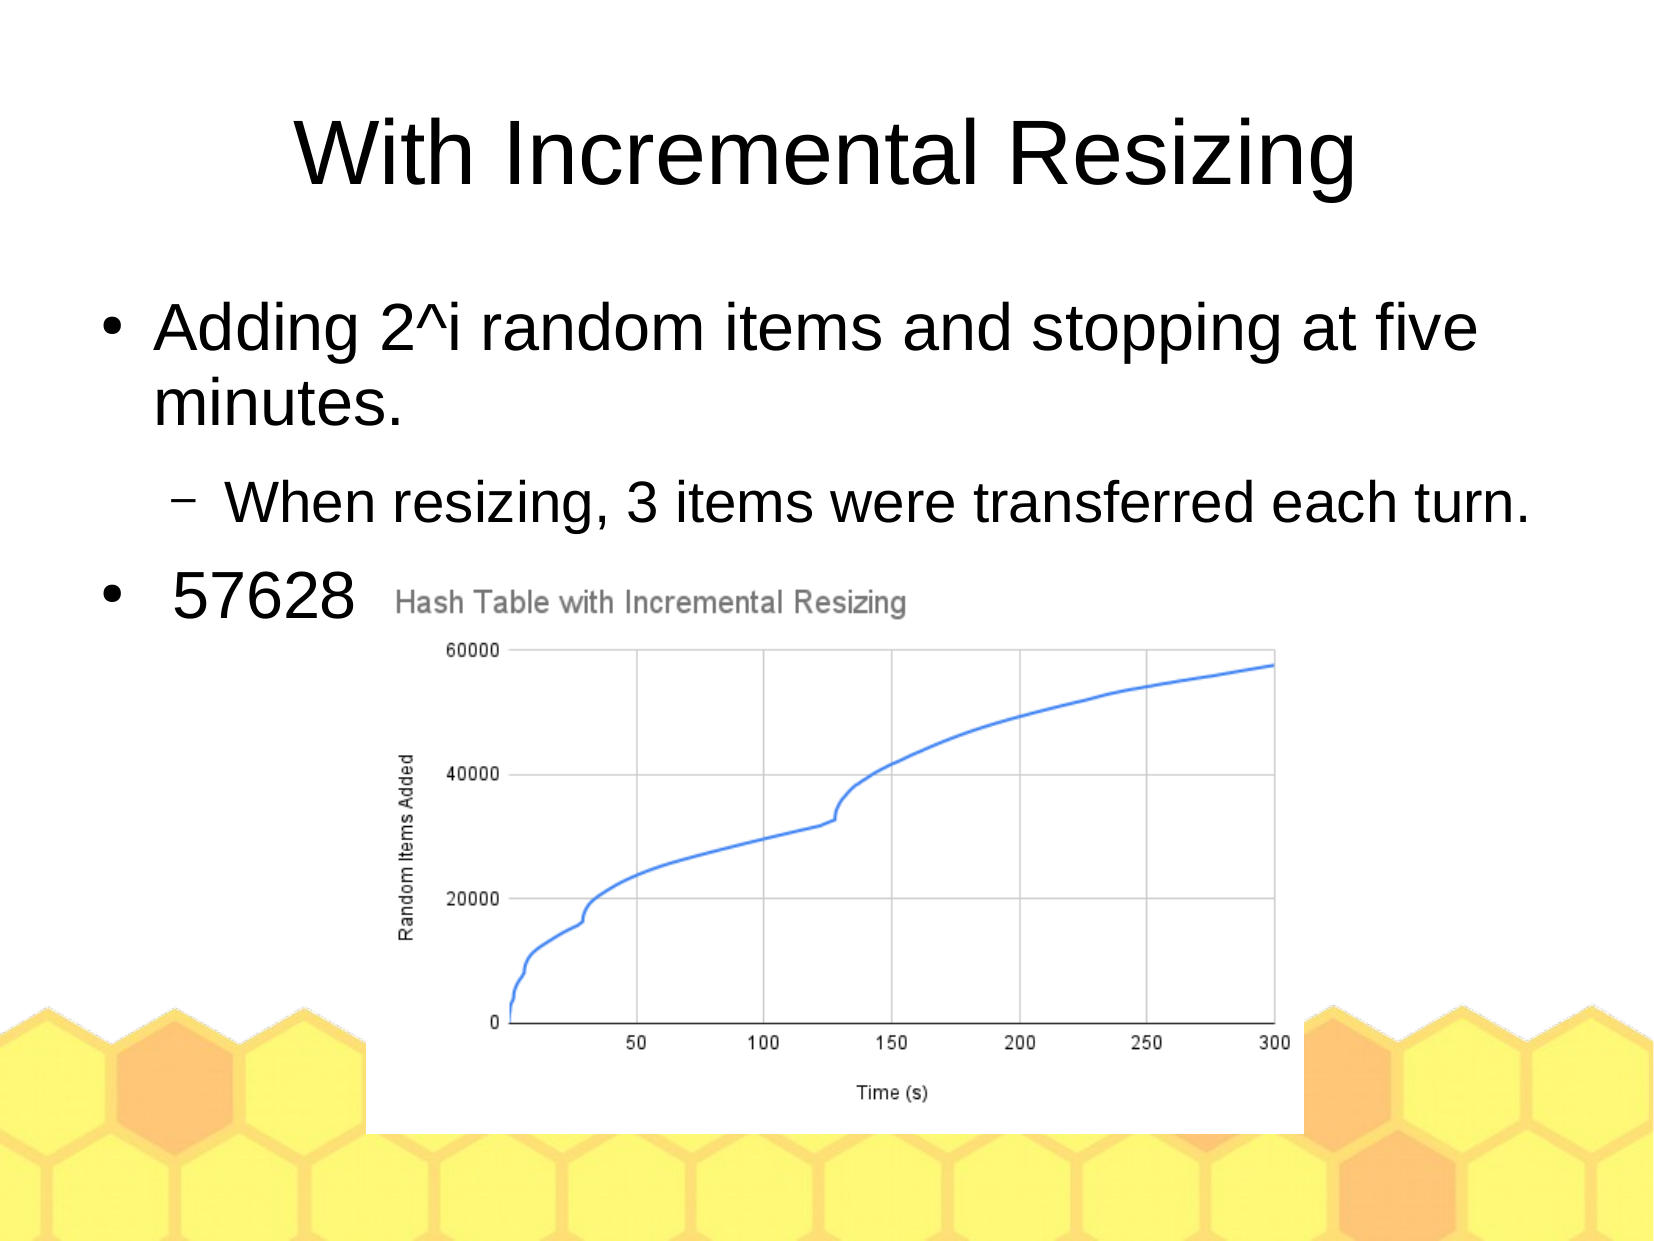

# With Incremental Resizing
Adding 2^i random items and stopping at five minutes.
When resizing, 3 items were transferred each turn.
 57628 items.